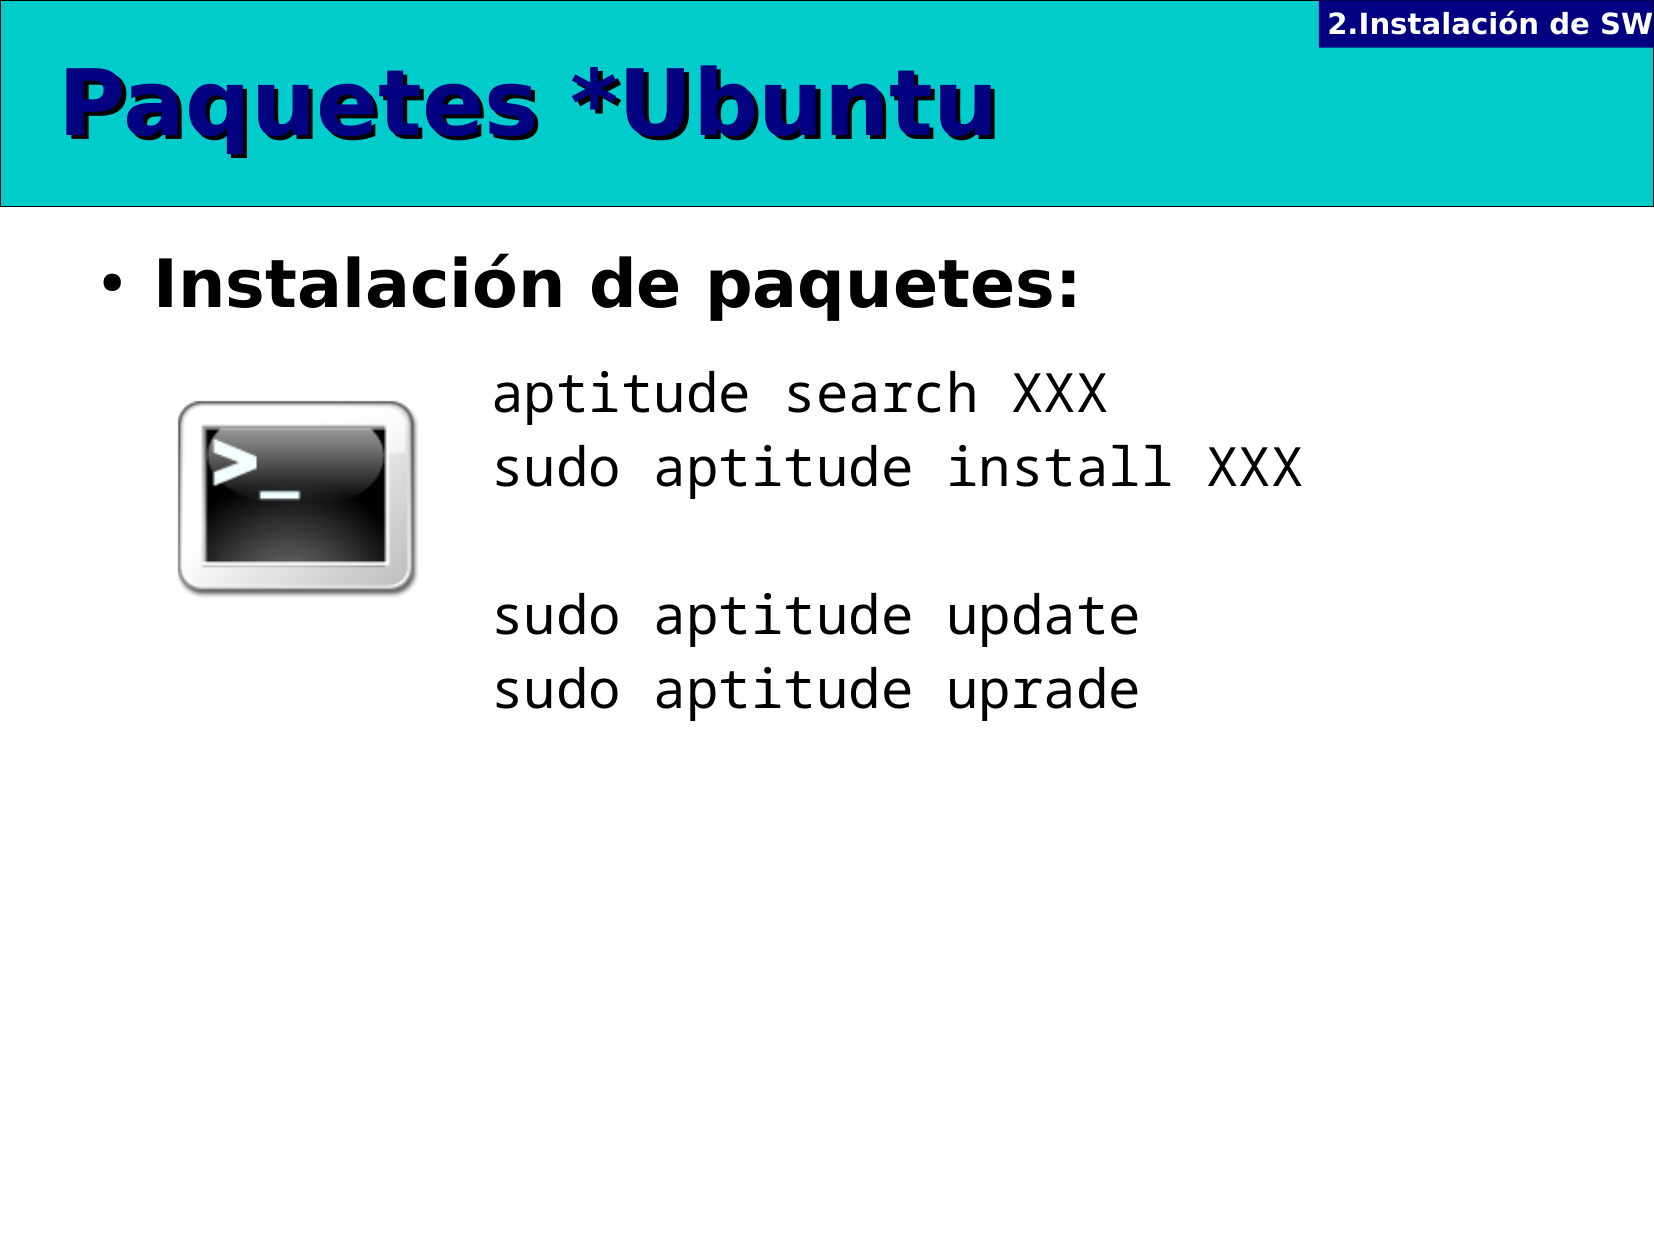

2.Instalación de SW
# Paquetes *Ubuntu
Instalación de paquetes:
aptitude search XXX
sudo aptitude install XXX
sudo aptitude update
sudo aptitude uprade